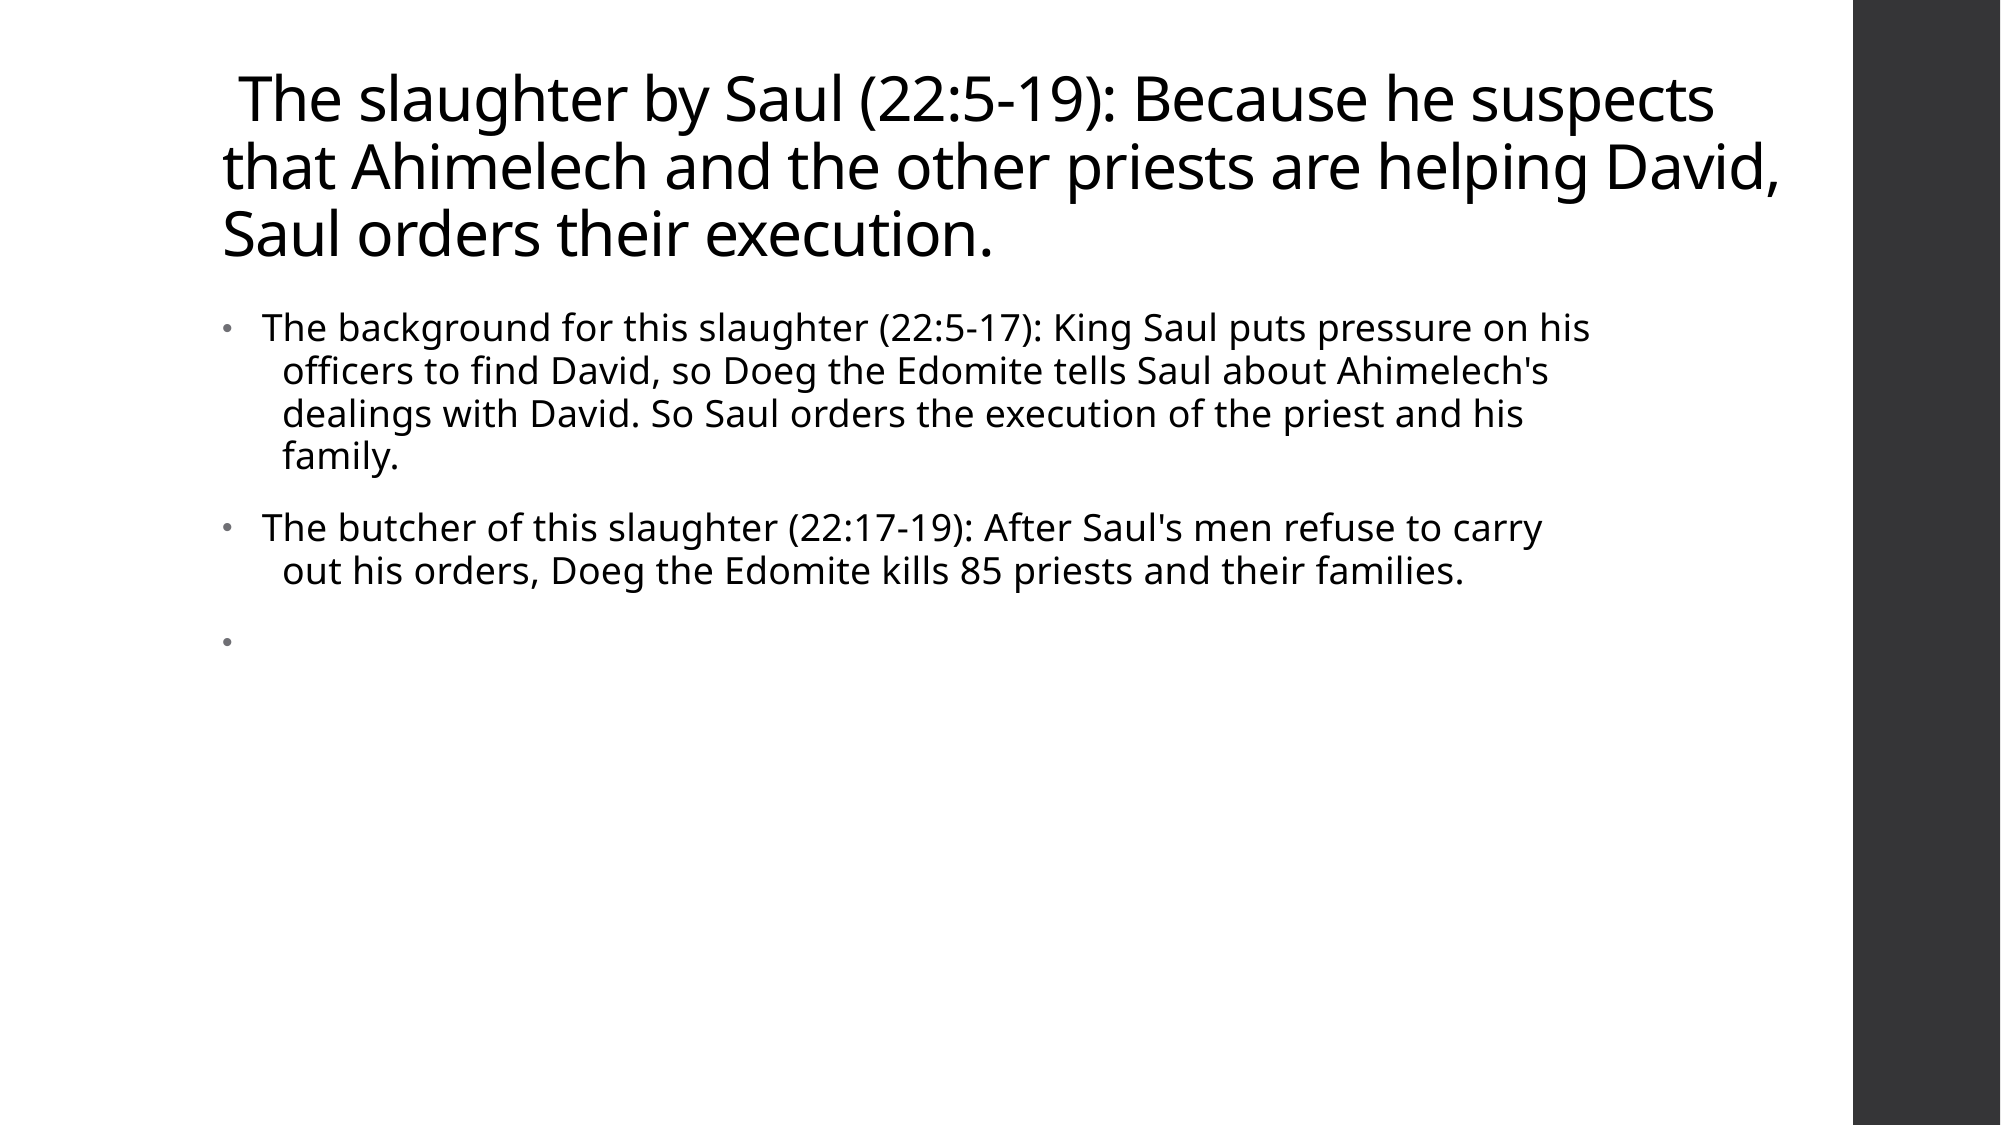

# The slaughter by Saul (22:5-19): Because he suspects that Ahimelech and the other priests are helping David, Saul orders their execution.
 The background for this slaughter (22:5-17): King Saul puts pressure on his officers to find David, so Doeg the Edomite tells Saul about Ahimelech's dealings with David. So Saul orders the execution of the priest and his family.
 The butcher of this slaughter (22:17-19): After Saul's men refuse to carry out his orders, Doeg the Edomite kills 85 priests and their families.